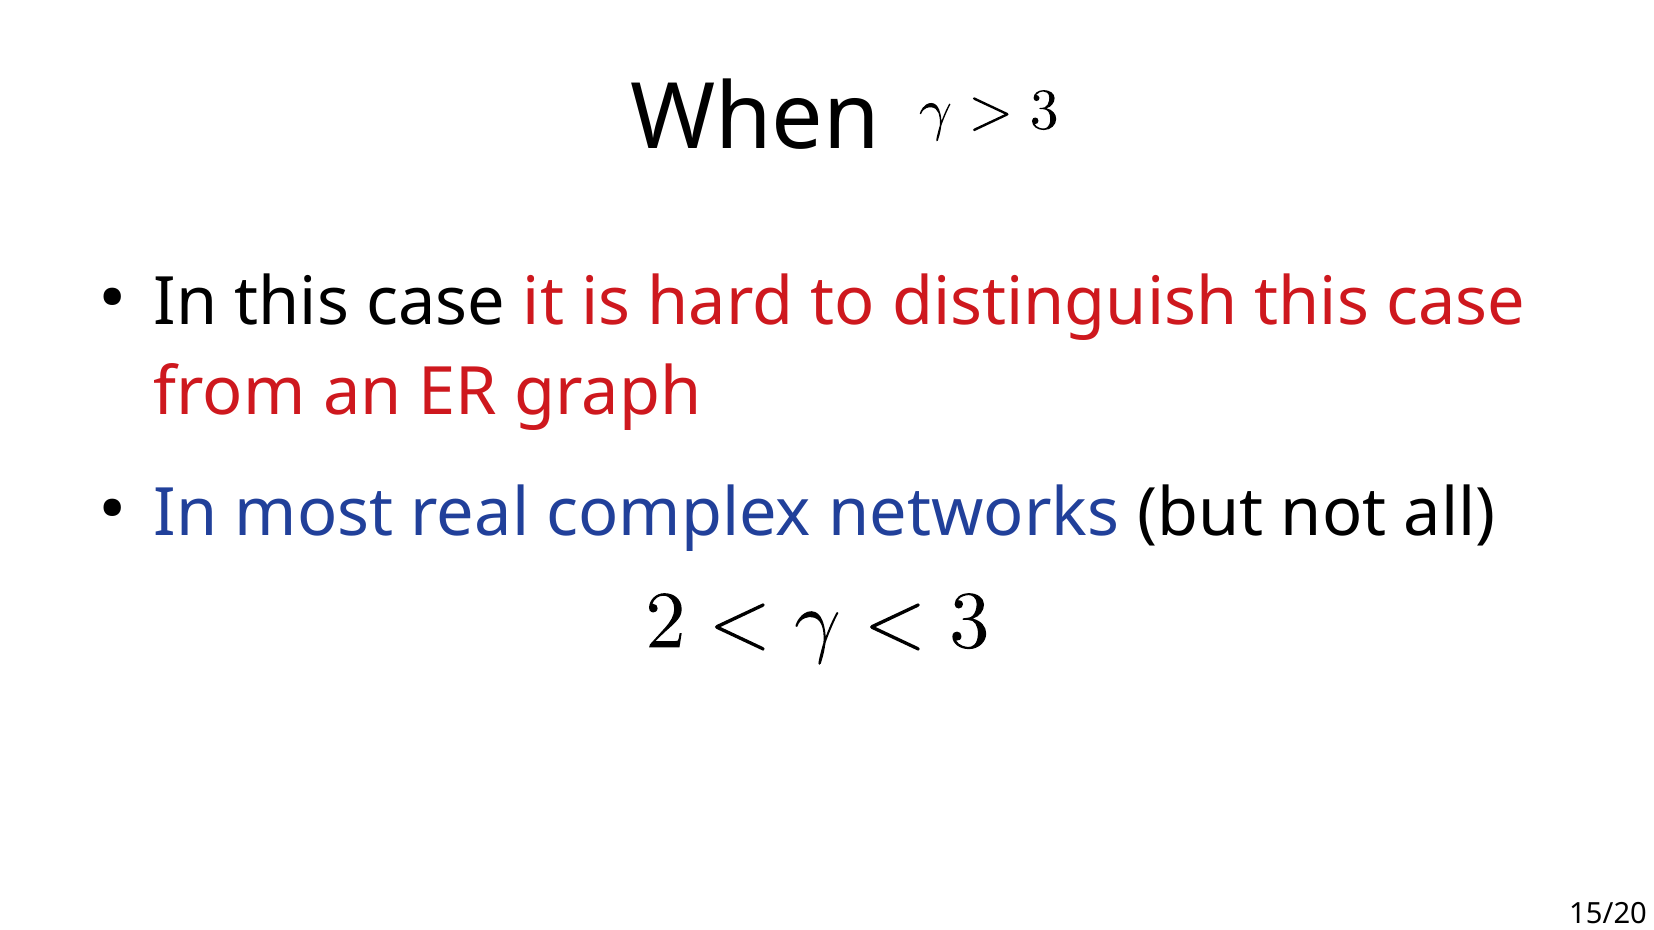

When
# In this case it is hard to distinguish this case from an ER graph
In most real complex networks (but not all)
15